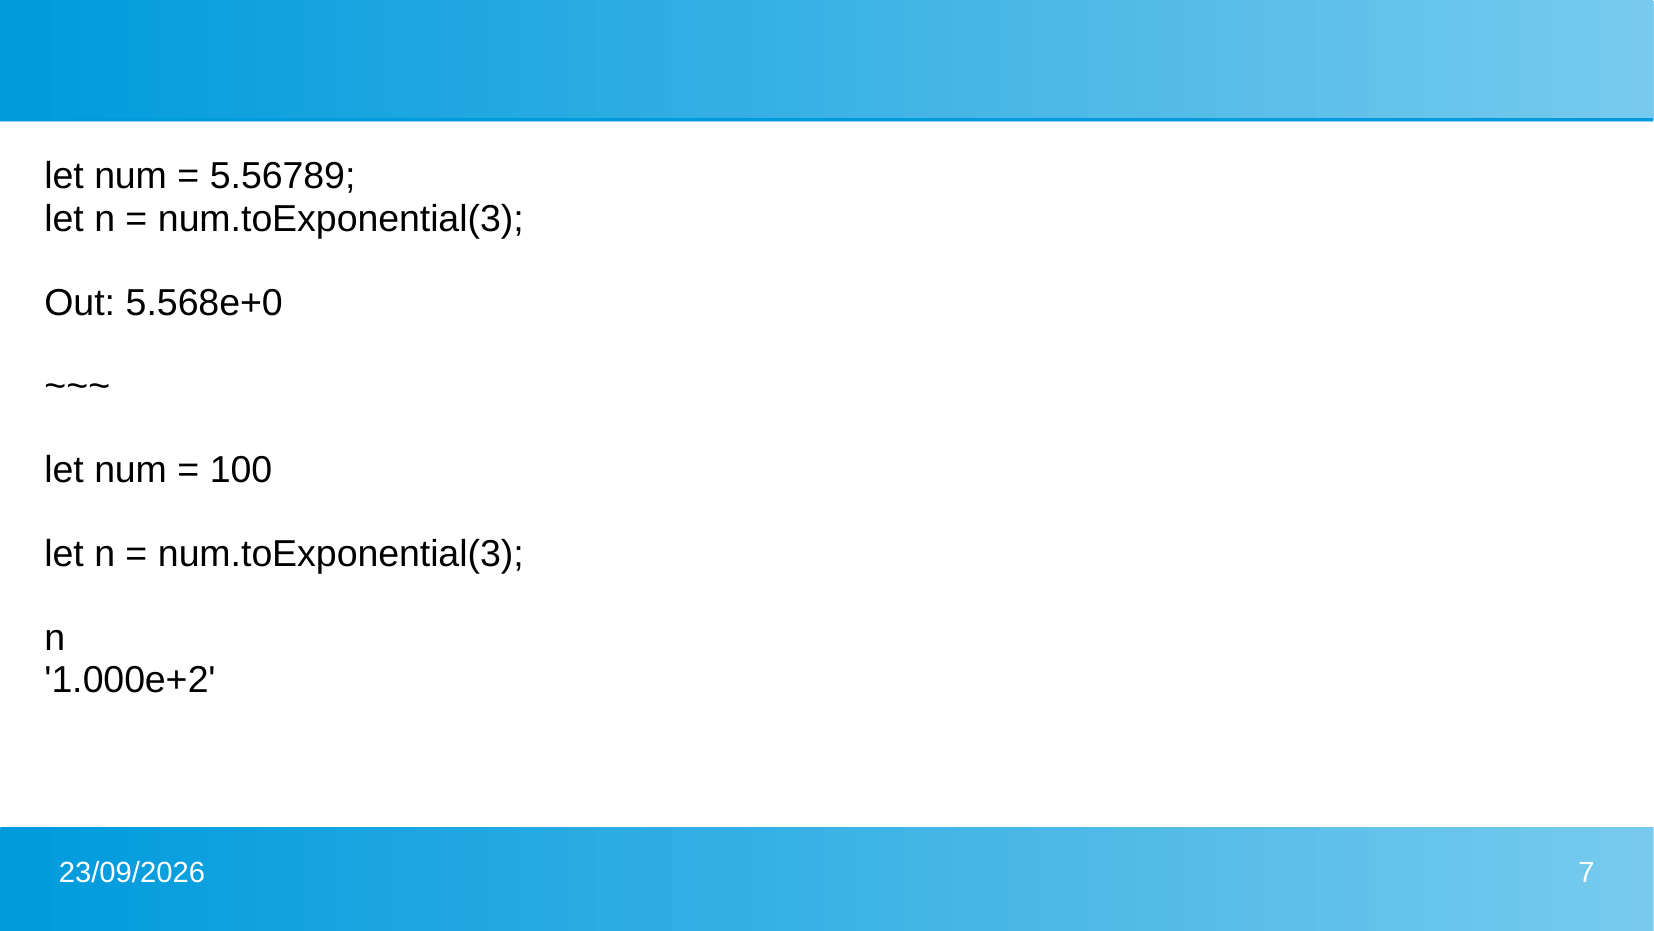

#
let num = 5.56789;
let n = num.toExponential(3);
Out: 5.568e+0
~~~
let num = 100
let n = num.toExponential(3);
n
'1.000e+2'
7